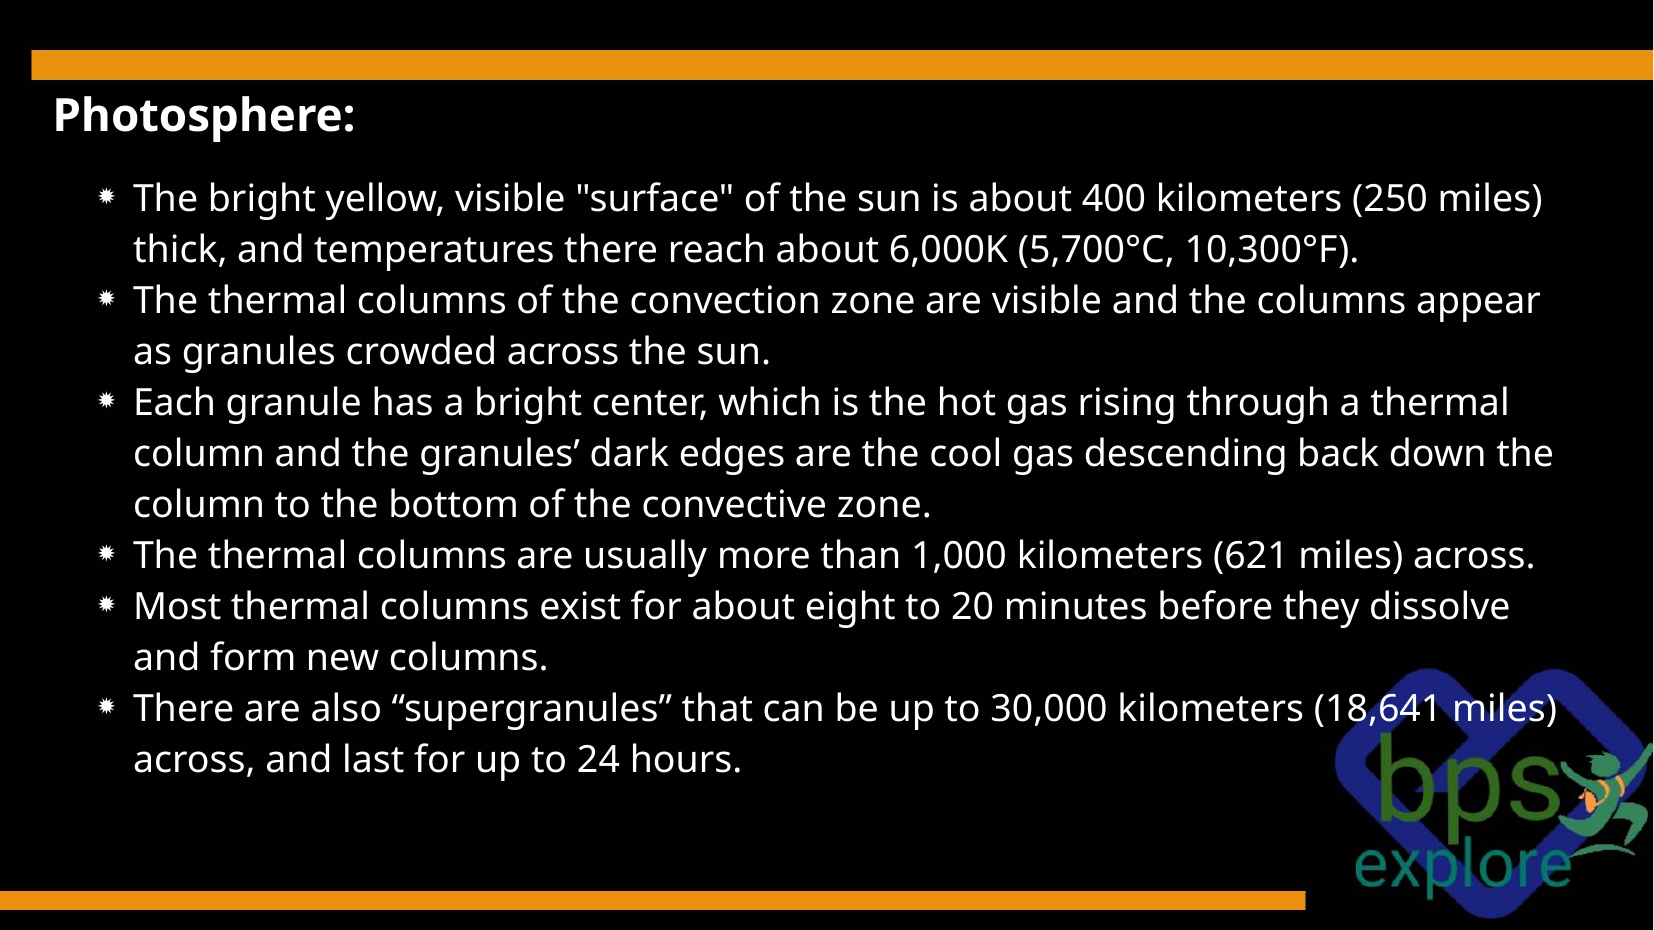

Photosphere:
The bright yellow, visible "surface" of the sun is about 400 kilometers (250 miles) thick, and temperatures there reach about 6,000K (5,700°C, 10,300°F).
The thermal columns of the convection zone are visible and the columns appear as granules crowded across the sun.
Each granule has a bright center, which is the hot gas rising through a thermal column and the granules’ dark edges are the cool gas descending back down the column to the bottom of the convective zone.
The thermal columns are usually more than 1,000 kilometers (621 miles) across.
Most thermal columns exist for about eight to 20 minutes before they dissolve and form new columns.
There are also “supergranules” that can be up to 30,000 kilometers (18,641 miles) across, and last for up to 24 hours.